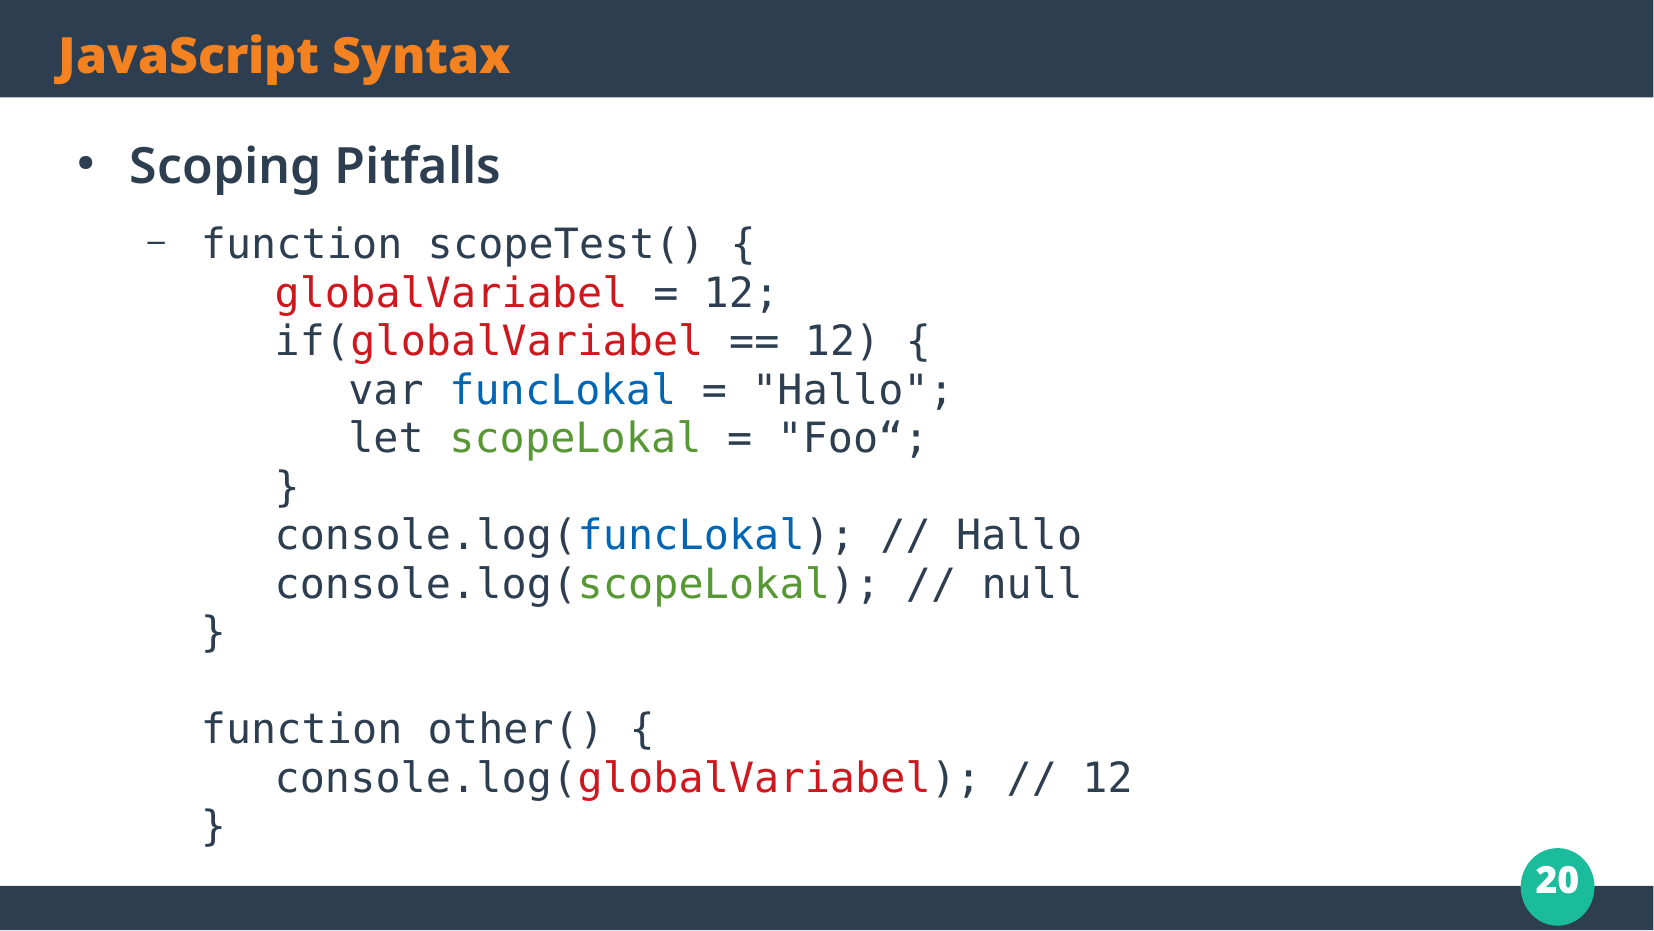

# JavaScript Syntax
Scoping Pitfalls
function scopeTest() {
	globalVariabel = 12;
	if(globalVariabel == 12) {
		var funcLokal = "Hallo";
		let scopeLokal = "Foo“;
	}
	console.log(funcLokal); // Hallo
	console.log(scopeLokal); // null
}
function other() {
	console.log(globalVariabel); // 12
}
20